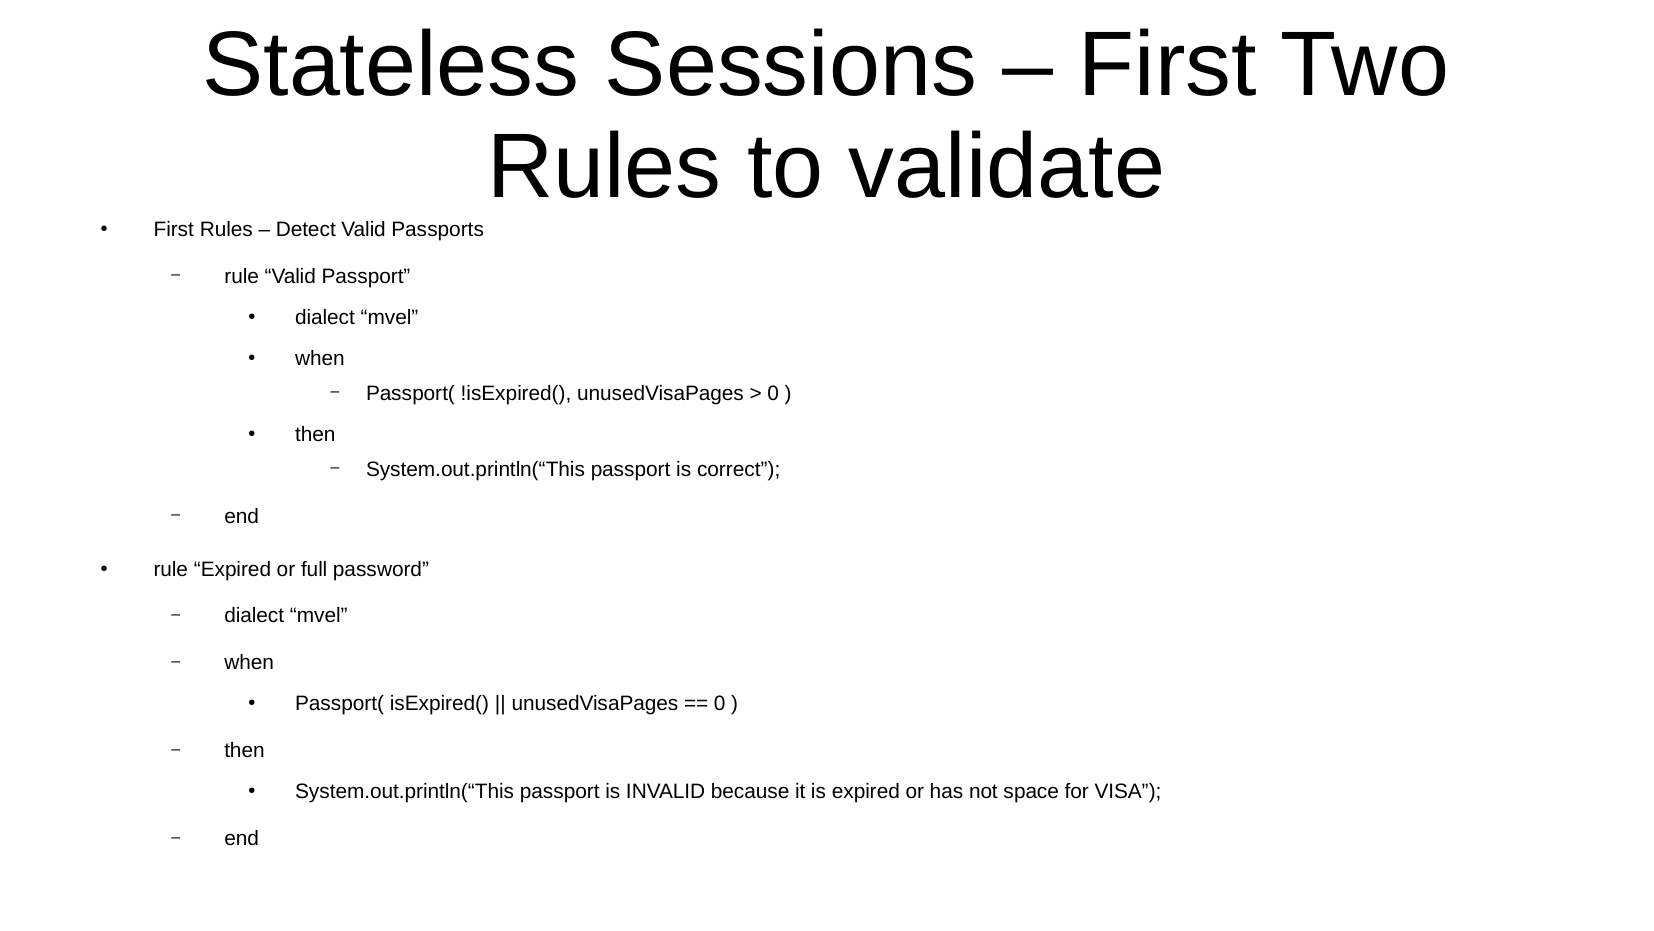

# Stateless Sessions – First Two Rules to validate
First Rules – Detect Valid Passports
rule “Valid Passport”
dialect “mvel”
when
Passport( !isExpired(), unusedVisaPages > 0 )
then
System.out.println(“This passport is correct”);
end
rule “Expired or full password”
dialect “mvel”
when
Passport( isExpired() || unusedVisaPages == 0 )
then
System.out.println(“This passport is INVALID because it is expired or has not space for VISA”);
end